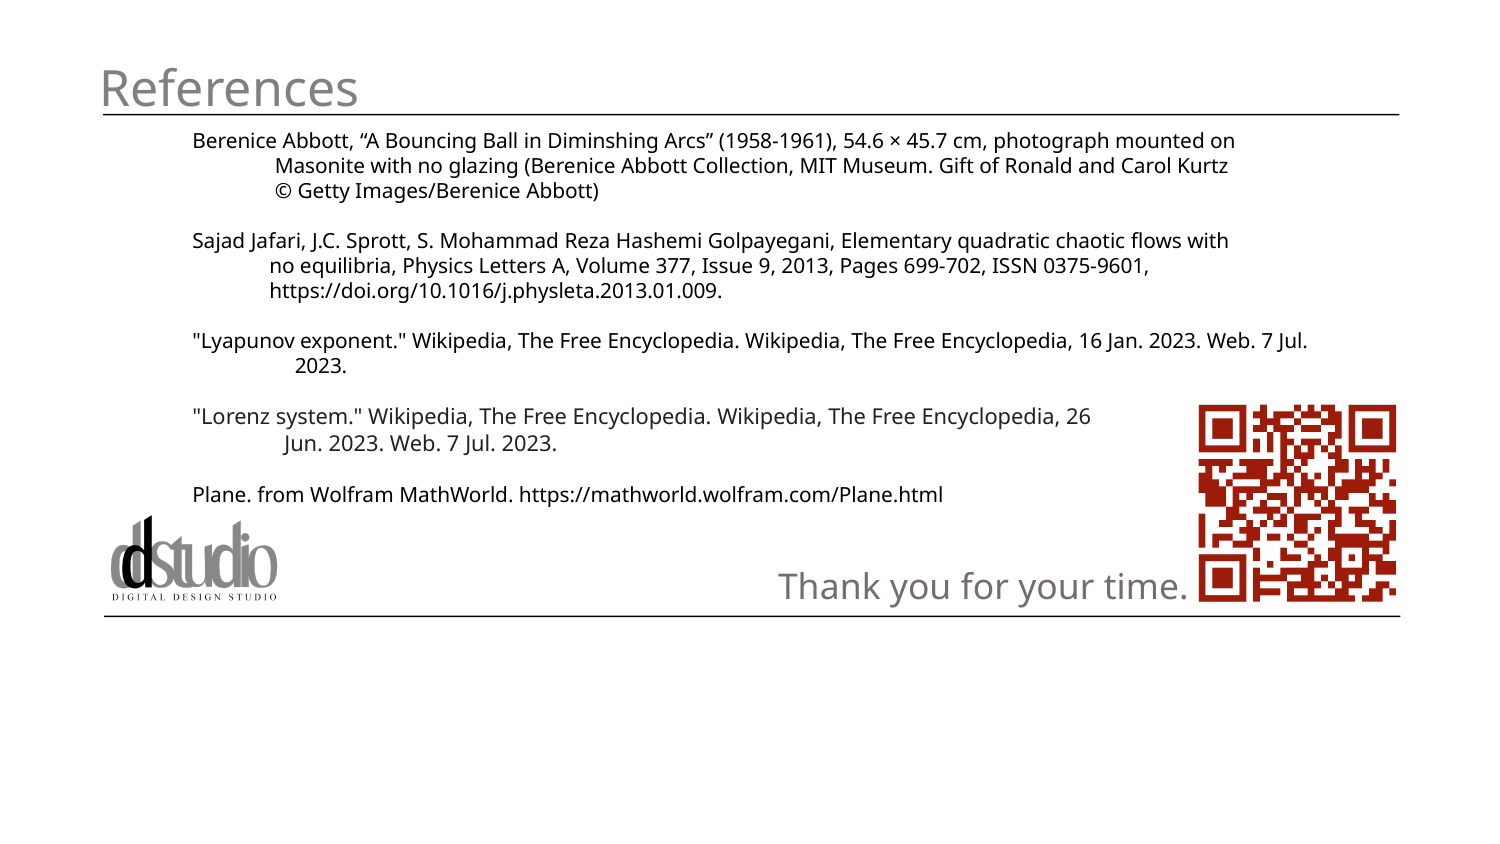

# References
Berenice Abbott, “A Bouncing Ball in Diminshing Arcs” (1958-1961), 54.6 × 45.7 cm, photograph mounted on
 Masonite with no glazing (Berenice Abbott Collection, MIT Museum. Gift of Ronald and Carol Kurtz
 © Getty Images/Berenice Abbott)
Sajad Jafari, J.C. Sprott, S. Mohammad Reza Hashemi Golpayegani, Elementary quadratic chaotic flows with
 no equilibria, Physics Letters A, Volume 377, Issue 9, 2013, Pages 699-702, ISSN 0375-9601,
 https://doi.org/10.1016/j.physleta.2013.01.009.
"Lyapunov exponent." Wikipedia, The Free Encyclopedia. Wikipedia, The Free Encyclopedia, 16 Jan. 2023. Web. 7 Jul.
 2023.
"Lorenz system." Wikipedia, The Free Encyclopedia. Wikipedia, The Free Encyclopedia, 26
 Jun. 2023. Web. 7 Jul. 2023.
Plane. from Wolfram MathWorld. https://mathworld.wolfram.com/Plane.html
Thank you for your time.